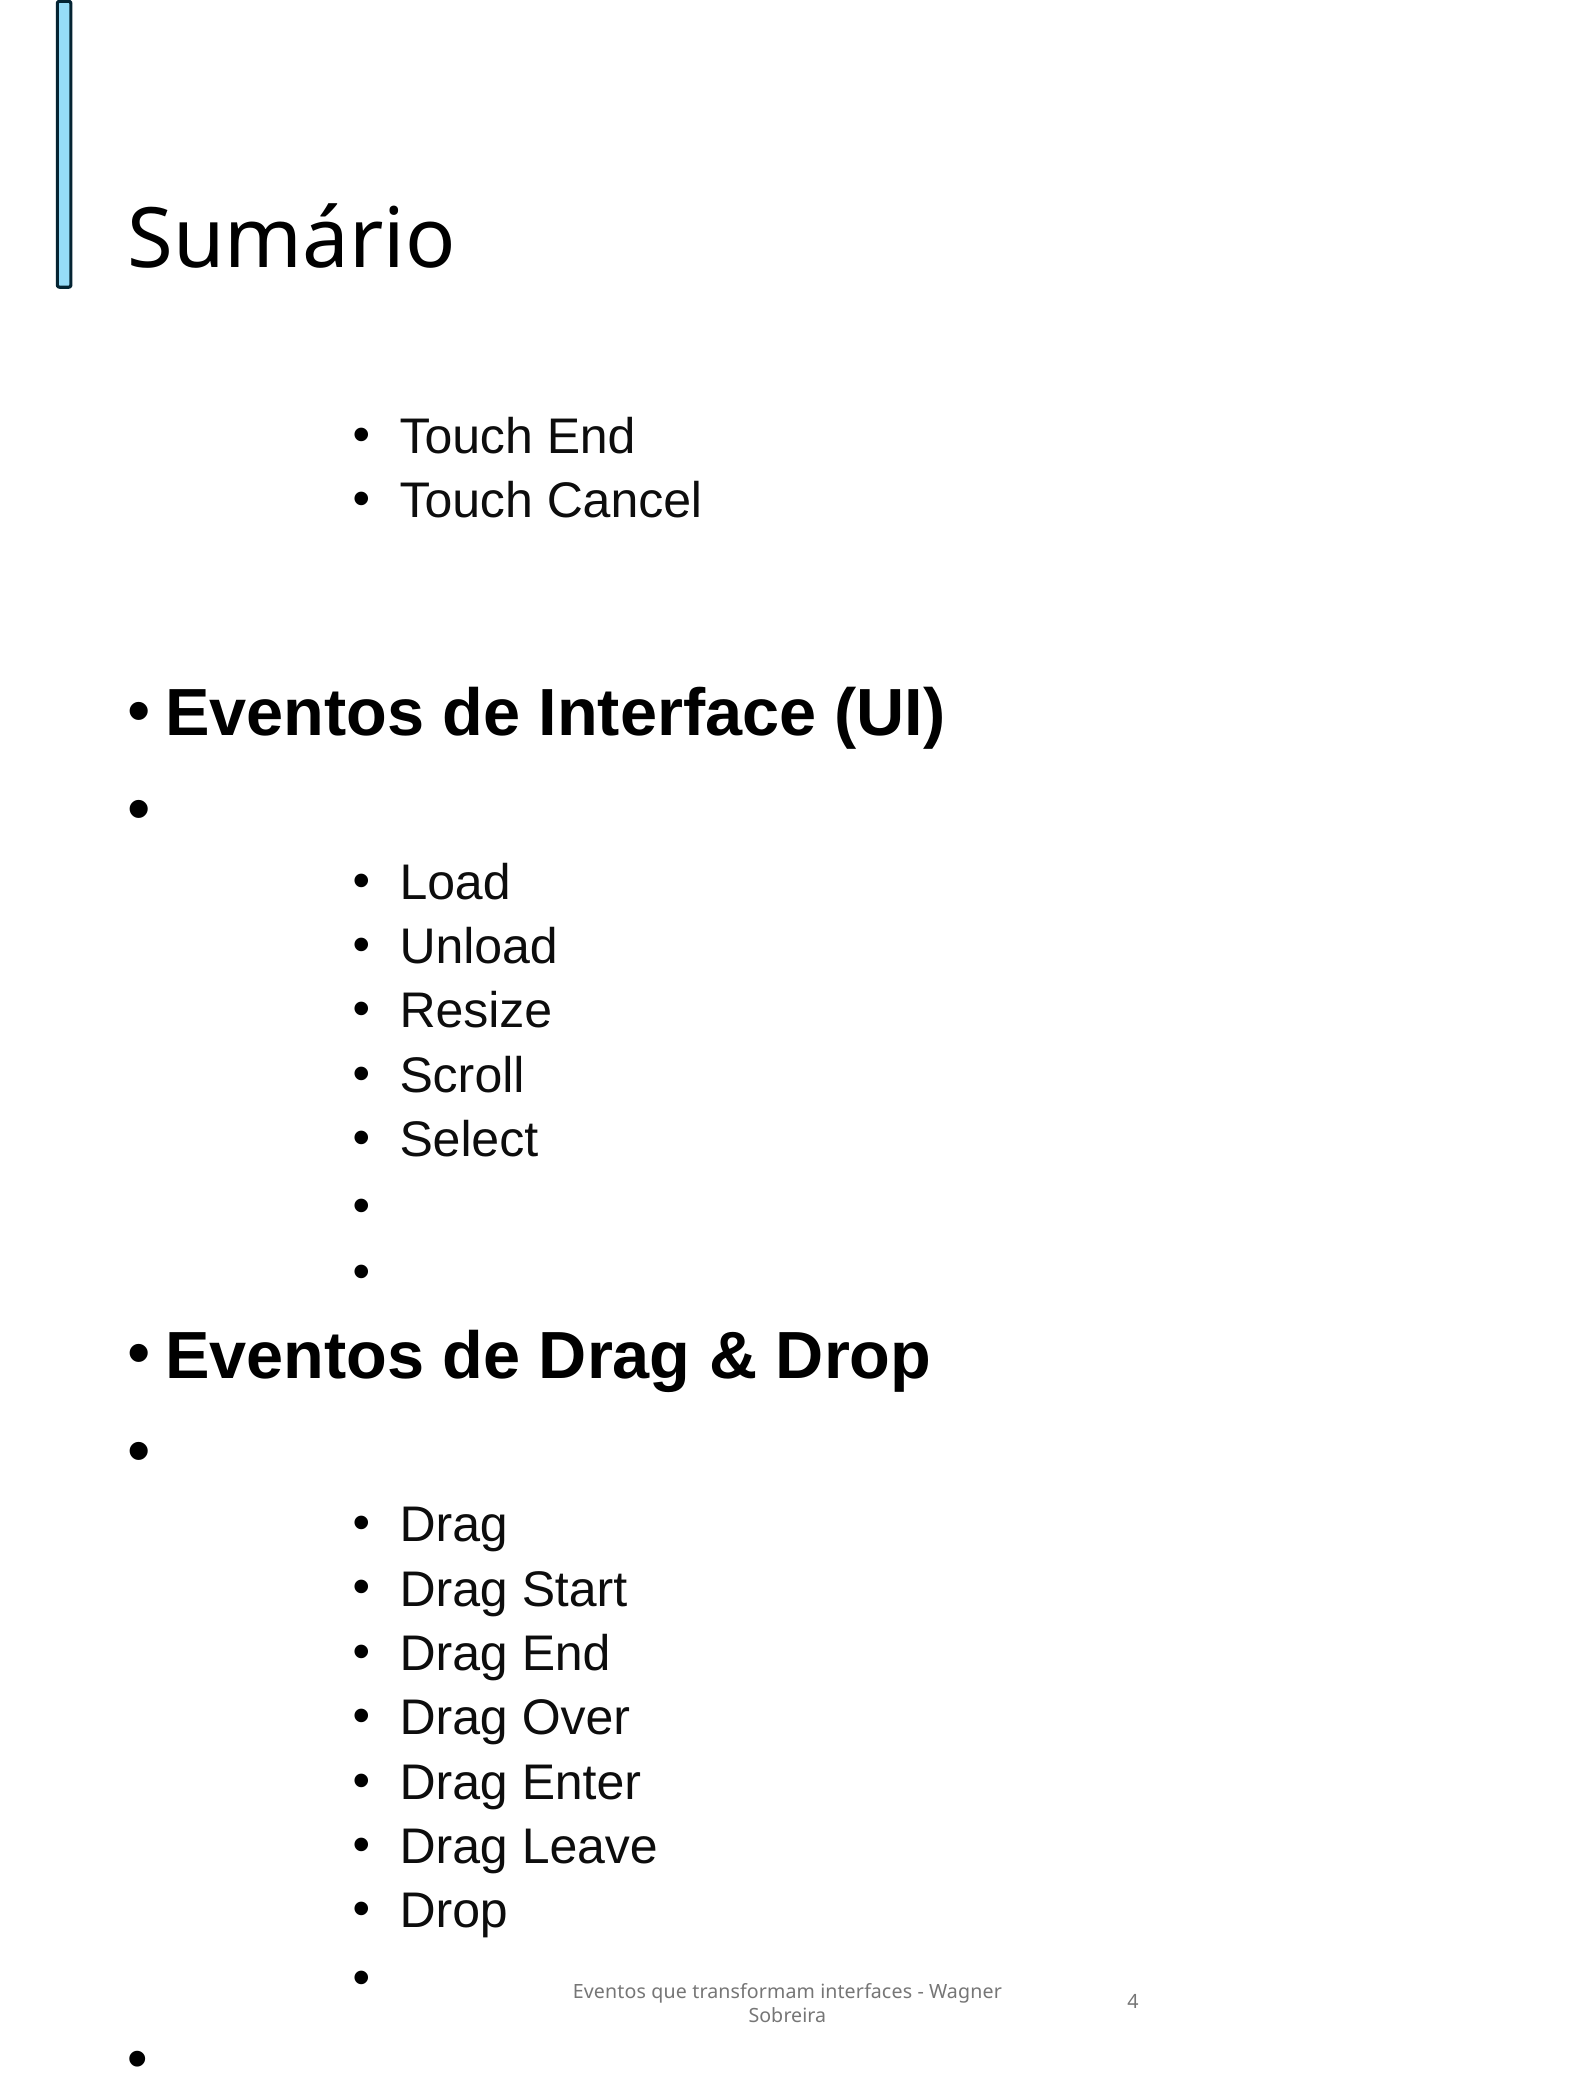

Sumário
Touch End
Touch Cancel
Eventos de Interface (UI)
Load
Unload
Resize
Scroll
Select
Eventos de Drag & Drop
Drag
Drag Start
Drag End
Drag Over
Drag Enter
Drag Leave
Drop
Eventos que transformam interfaces - Wagner Sobreira